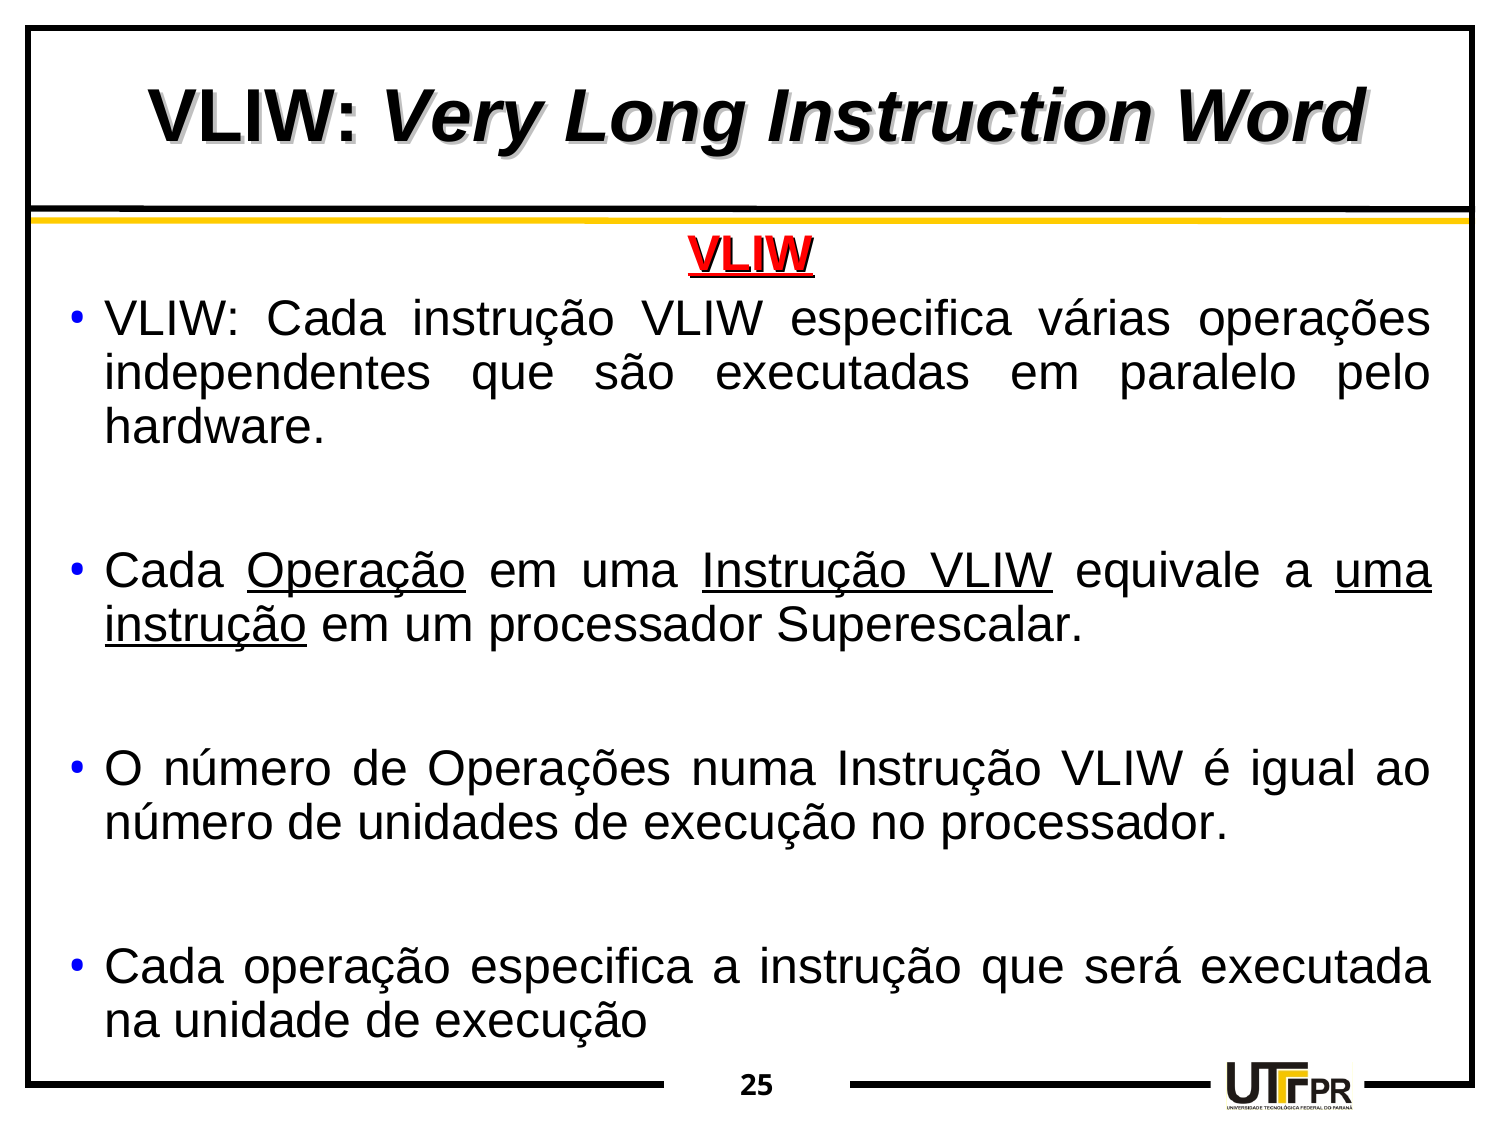

# VLIW: Very Long Instruction Word
VLIW
VLIW: Cada instrução VLIW especifica várias operações independentes que são executadas em paralelo pelo hardware.
Cada Operação em uma Instrução VLIW equivale a uma instrução em um processador Superescalar.
O número de Operações numa Instrução VLIW é igual ao número de unidades de execução no processador.
Cada operação especifica a instrução que será executada na unidade de execução